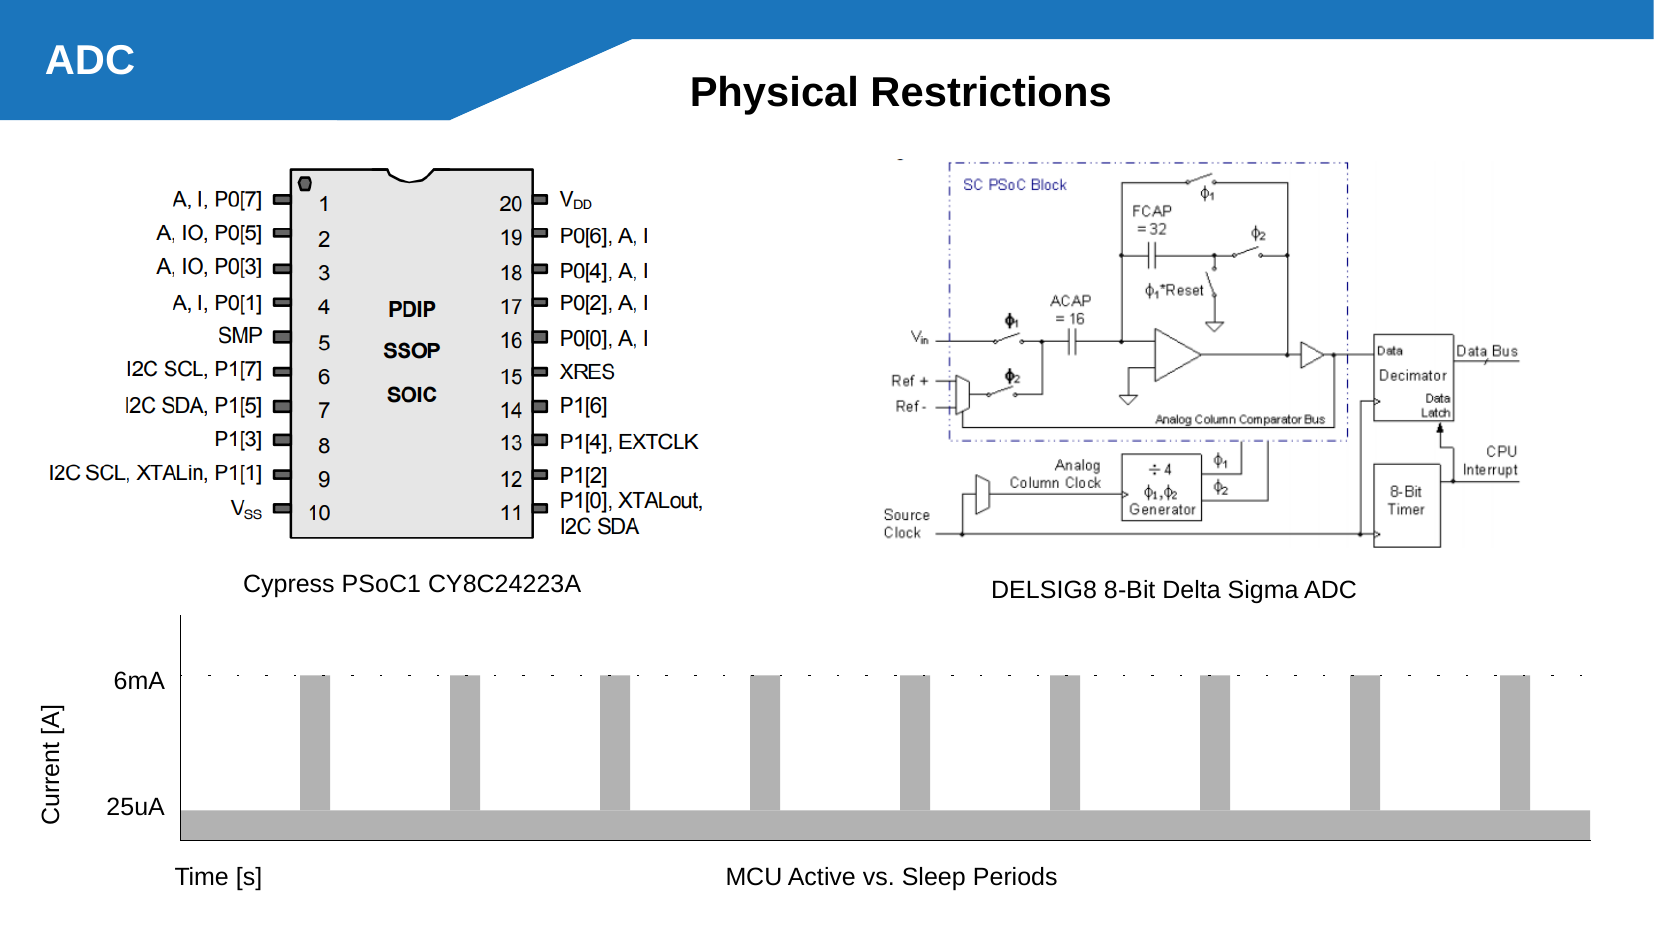

ADC
Physical Restrictions
Cypress PSoC1 CY8C24223A
DELSIG8 8-Bit Delta Sigma ADC
6mA
Current [A]
25uA
Time [s]
MCU Active vs. Sleep Periods